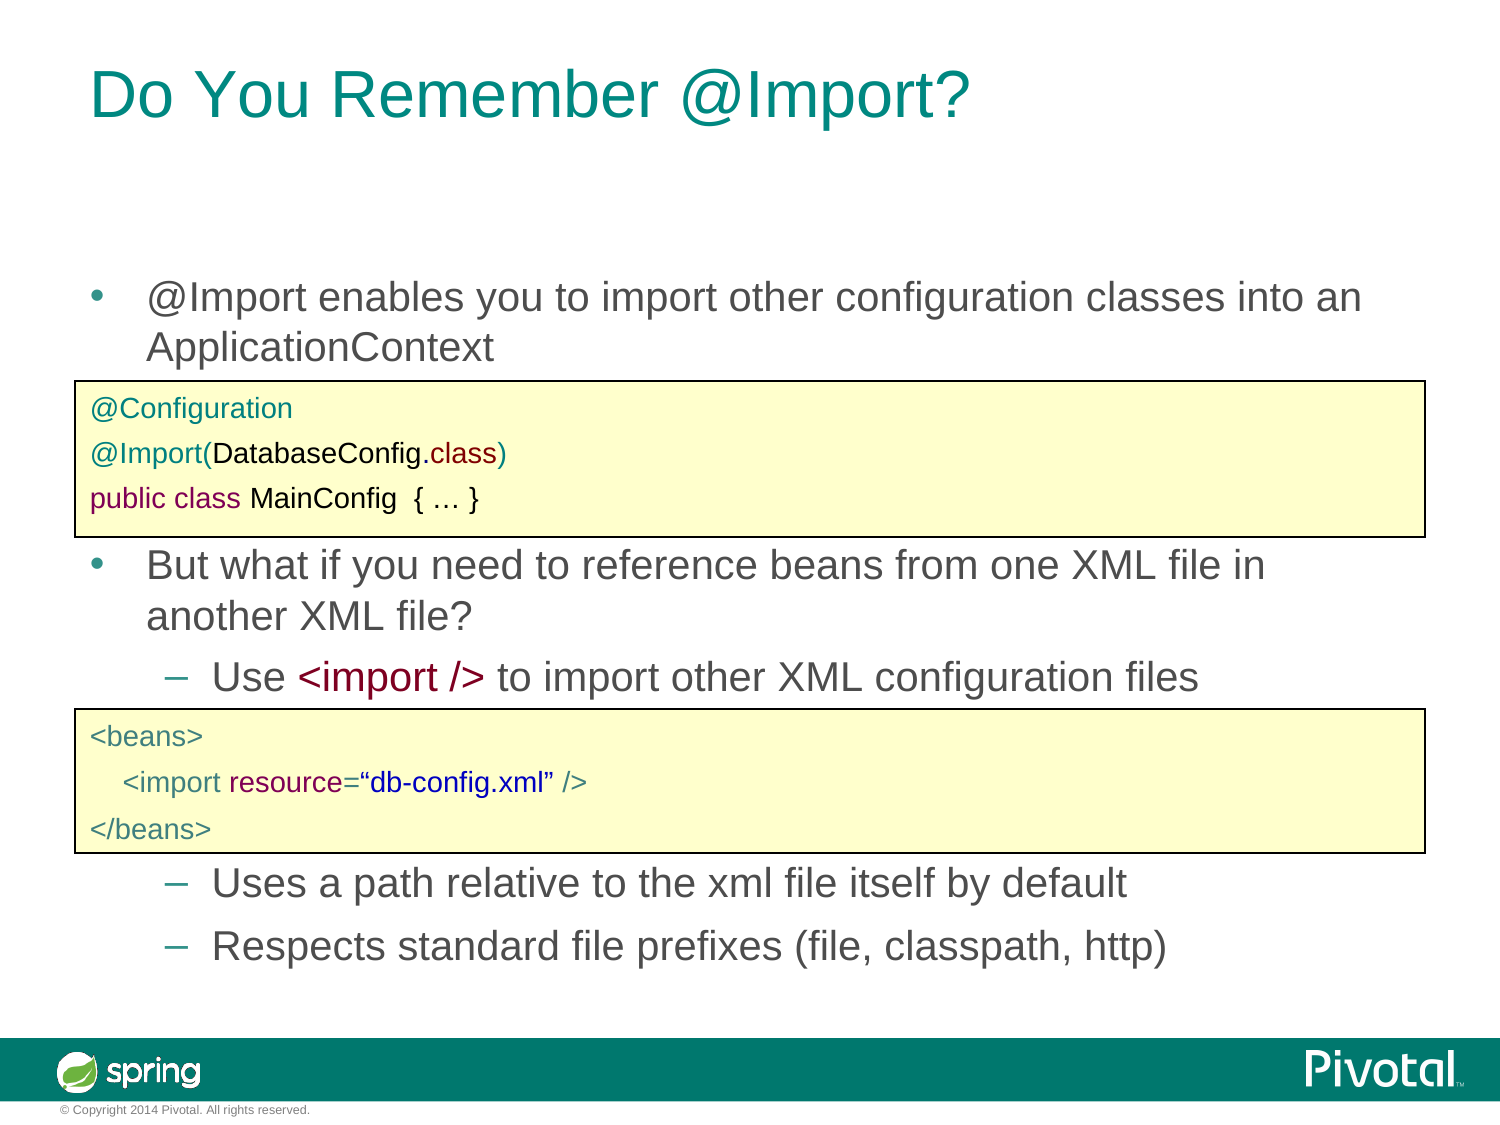

# Do You Remember @Import?
@Import enables you to import other configuration classes into an ApplicationContext
But what if you need to reference beans from one XML file in another XML file?
Use <import /> to import other XML configuration files
Uses a path relative to the xml file itself by default
Respects standard file prefixes (file, classpath, http)
@Configuration
@Import(DatabaseConfig.class)
public class MainConfig { … }
<beans>
 <import resource=“db-config.xml” />
</beans>